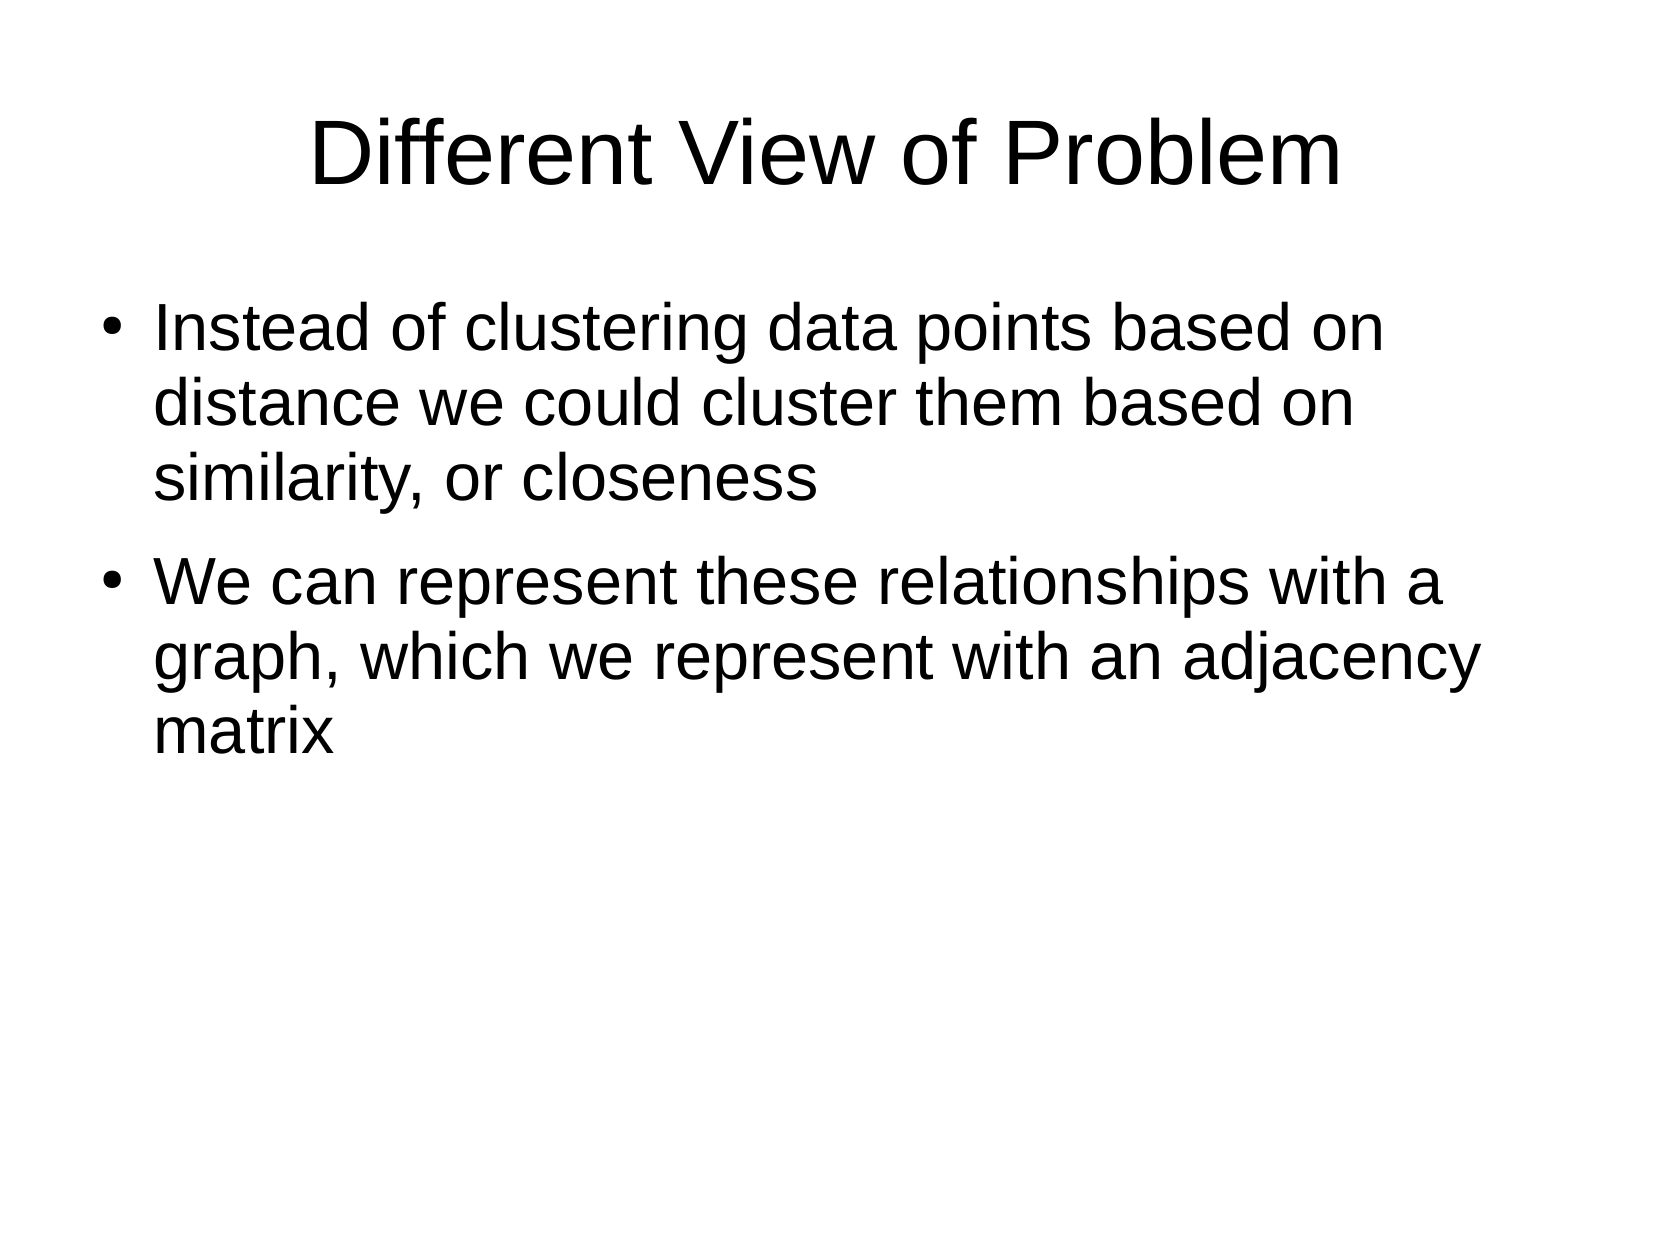

# Different View of Problem
Instead of clustering data points based on distance we could cluster them based on similarity, or closeness
We can represent these relationships with a graph, which we represent with an adjacency matrix